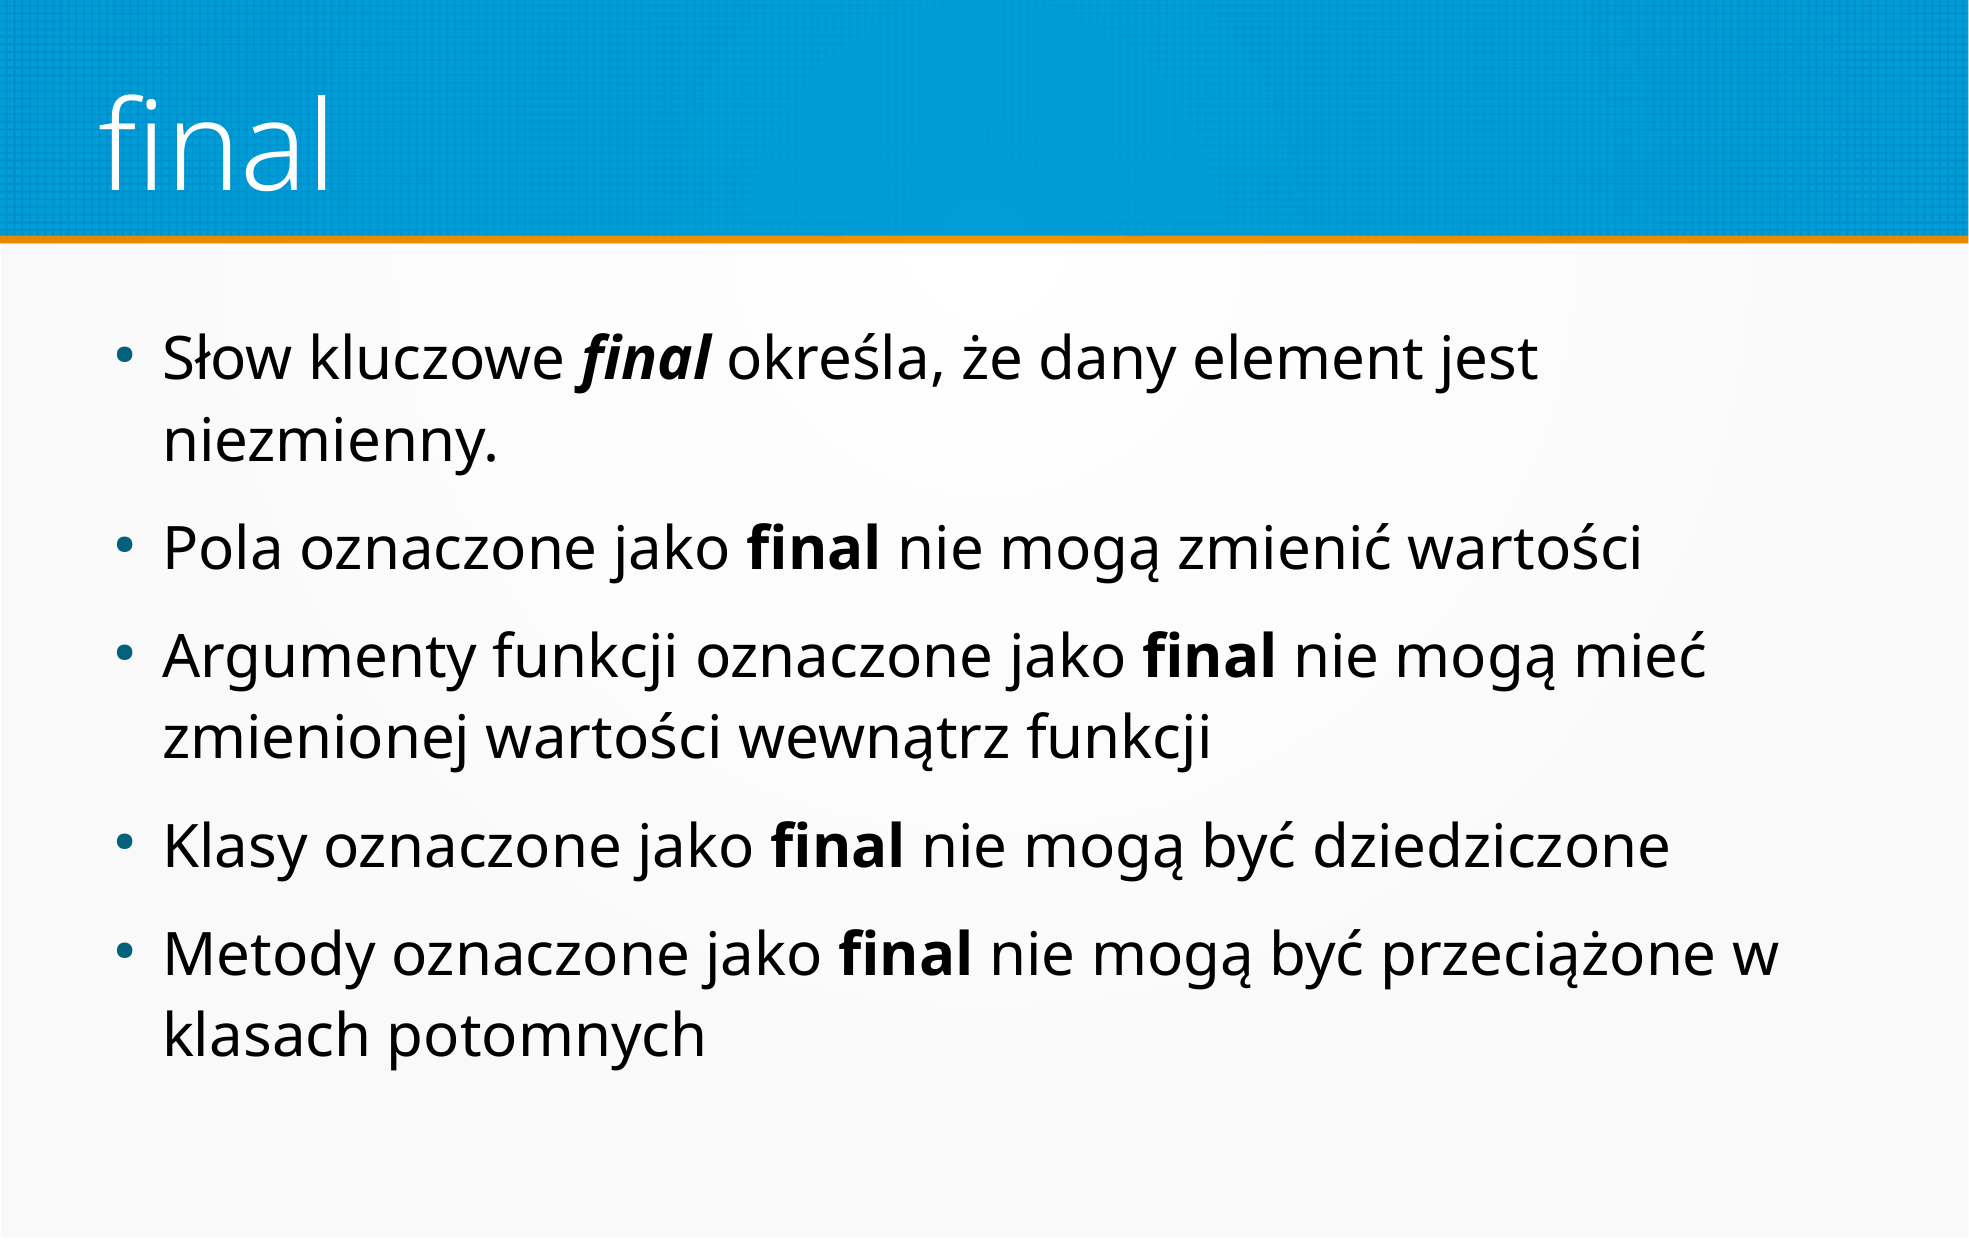

# final
Słow kluczowe final określa, że dany element jest niezmienny.
Pola oznaczone jako final nie mogą zmienić wartości
Argumenty funkcji oznaczone jako final nie mogą mieć zmienionej wartości wewnątrz funkcji
Klasy oznaczone jako final nie mogą być dziedziczone
Metody oznaczone jako final nie mogą być przeciążone w klasach potomnych